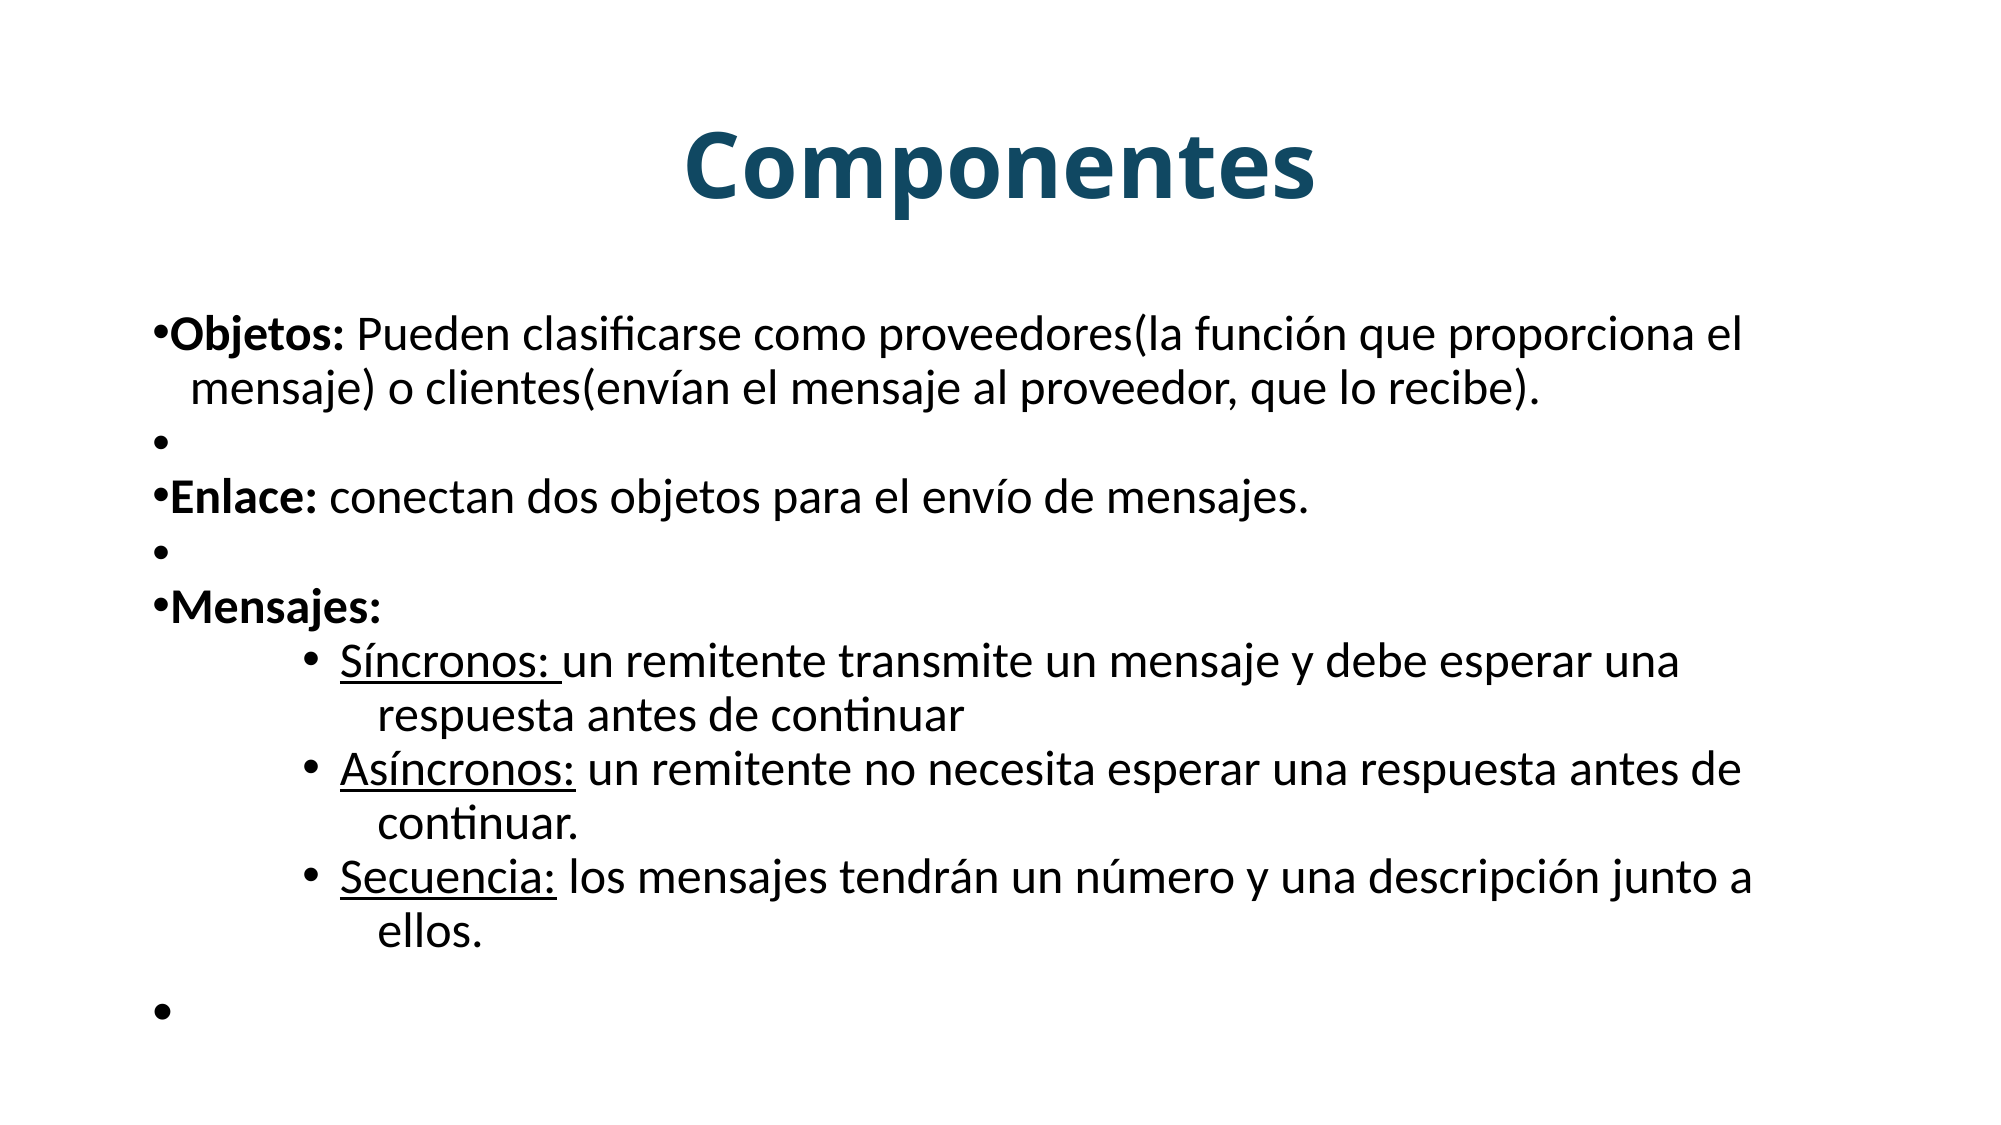

# Componentes
Objetos: Pueden clasificarse como proveedores(la función que proporciona el mensaje) o clientes(envían el mensaje al proveedor, que lo recibe).
Enlace: conectan dos objetos para el envío de mensajes.
Mensajes:
Síncronos: un remitente transmite un mensaje y debe esperar una respuesta antes de continuar
Asíncronos: un remitente no necesita esperar una respuesta antes de continuar.
Secuencia: los mensajes tendrán un número y una descripción junto a ellos.